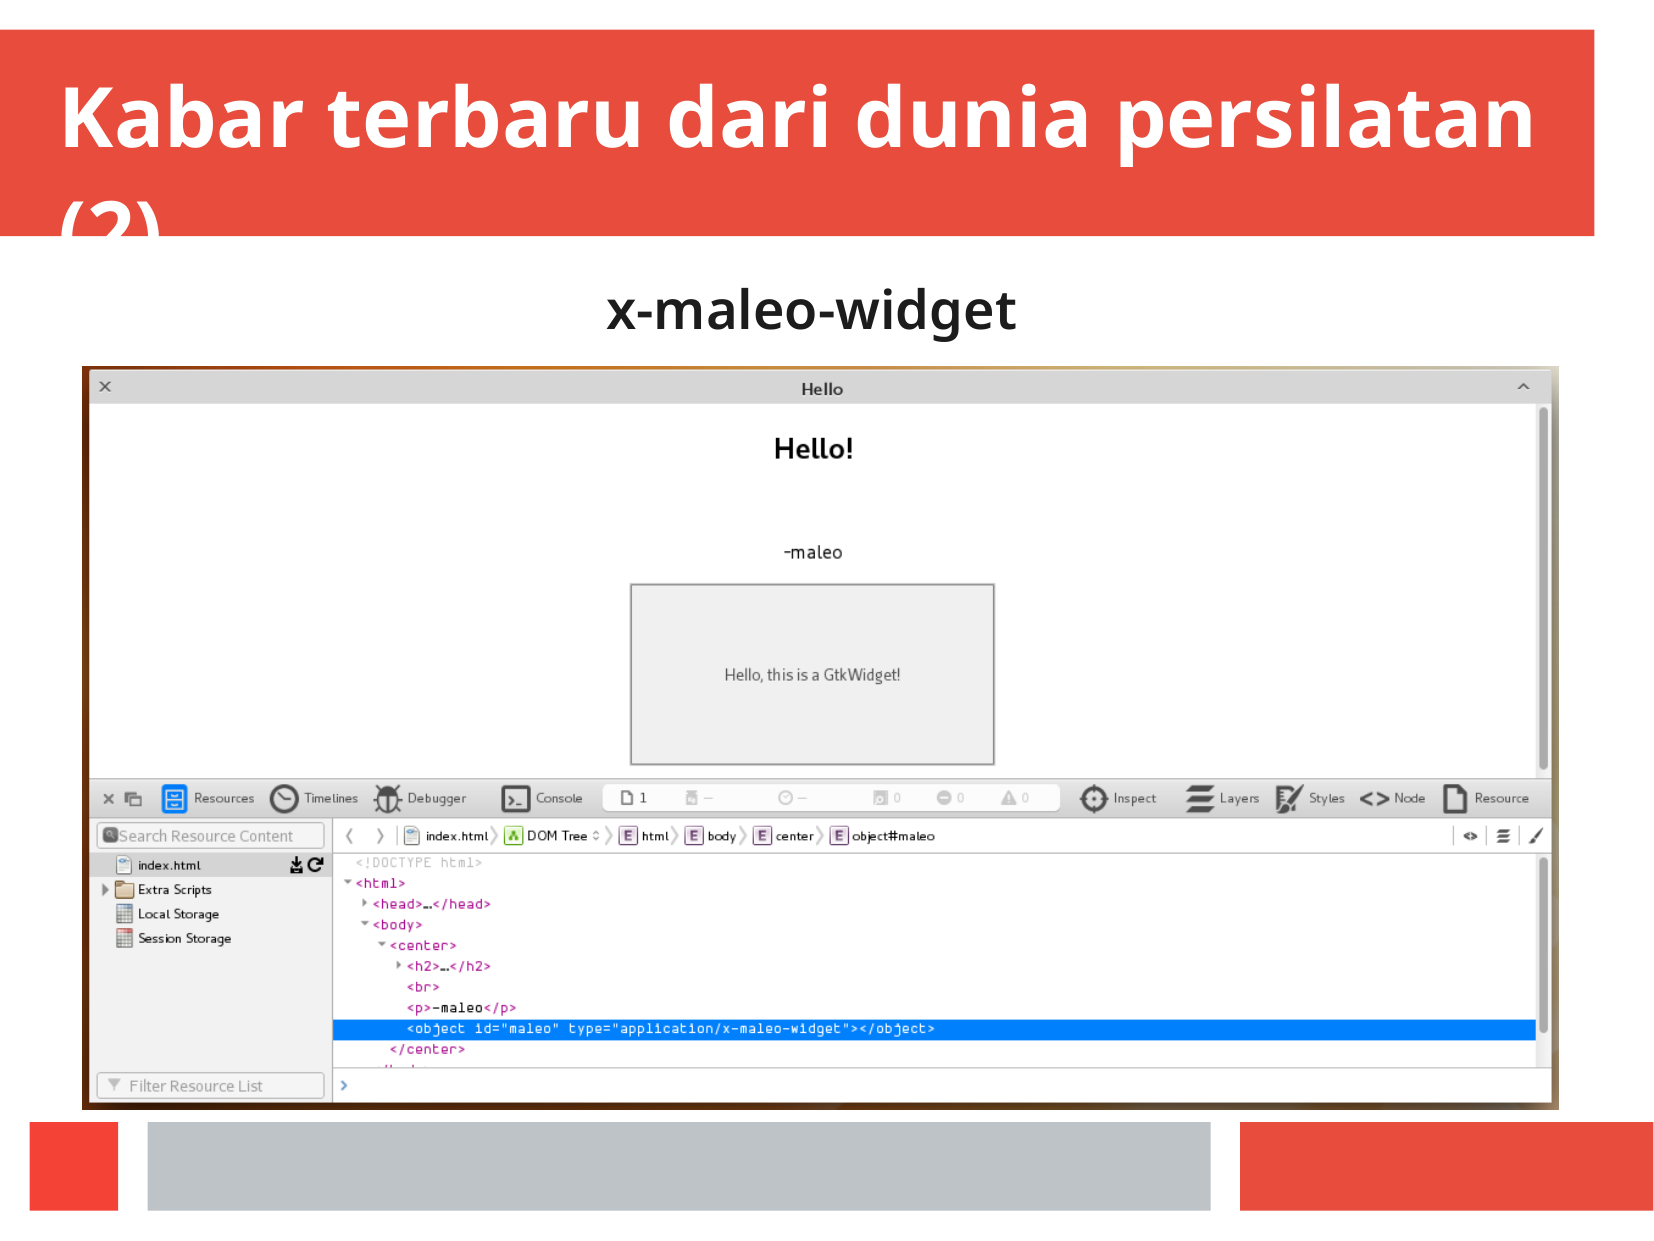

# Kabar terbaru dari dunia persilatan (2)
x-maleo-widget